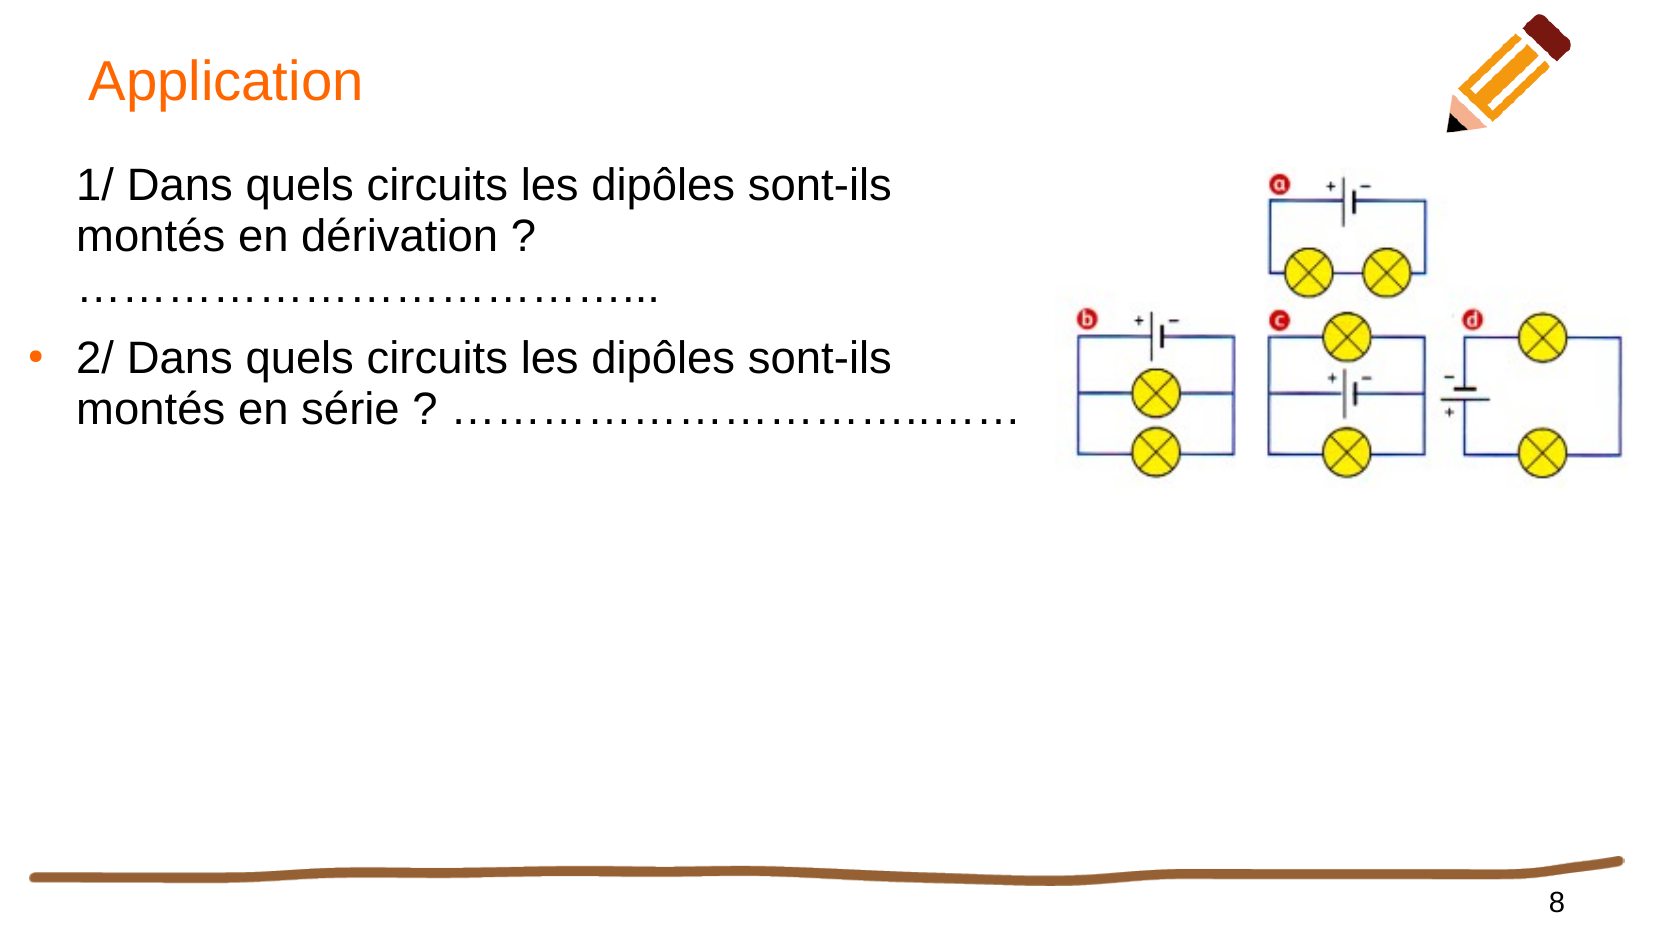

# Application
1/ Dans quels circuits les dipôles sont-ils montés en dérivation ? ………………………………...
2/ Dans quels circuits les dipôles sont-ils montés en série ? …………………………..……
8